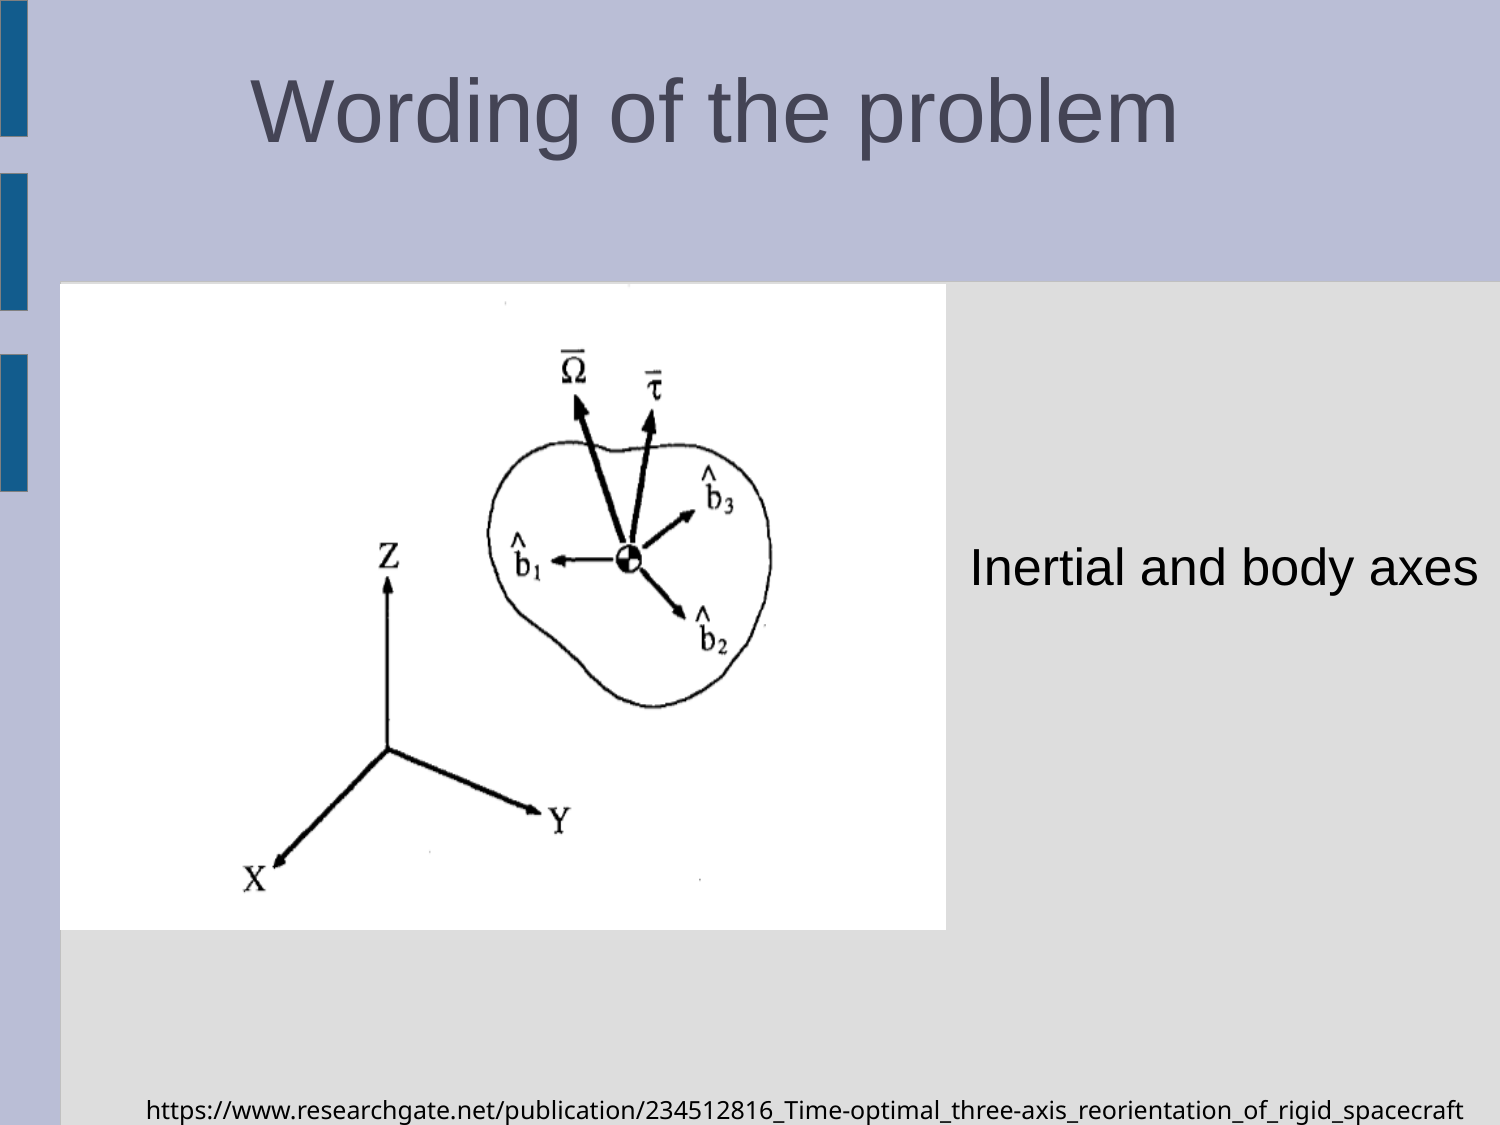

# Wording of the problem
Inertial and body axes
https://www.researchgate.net/publication/234512816_Time-optimal_three-axis_reorientation_of_rigid_spacecraft